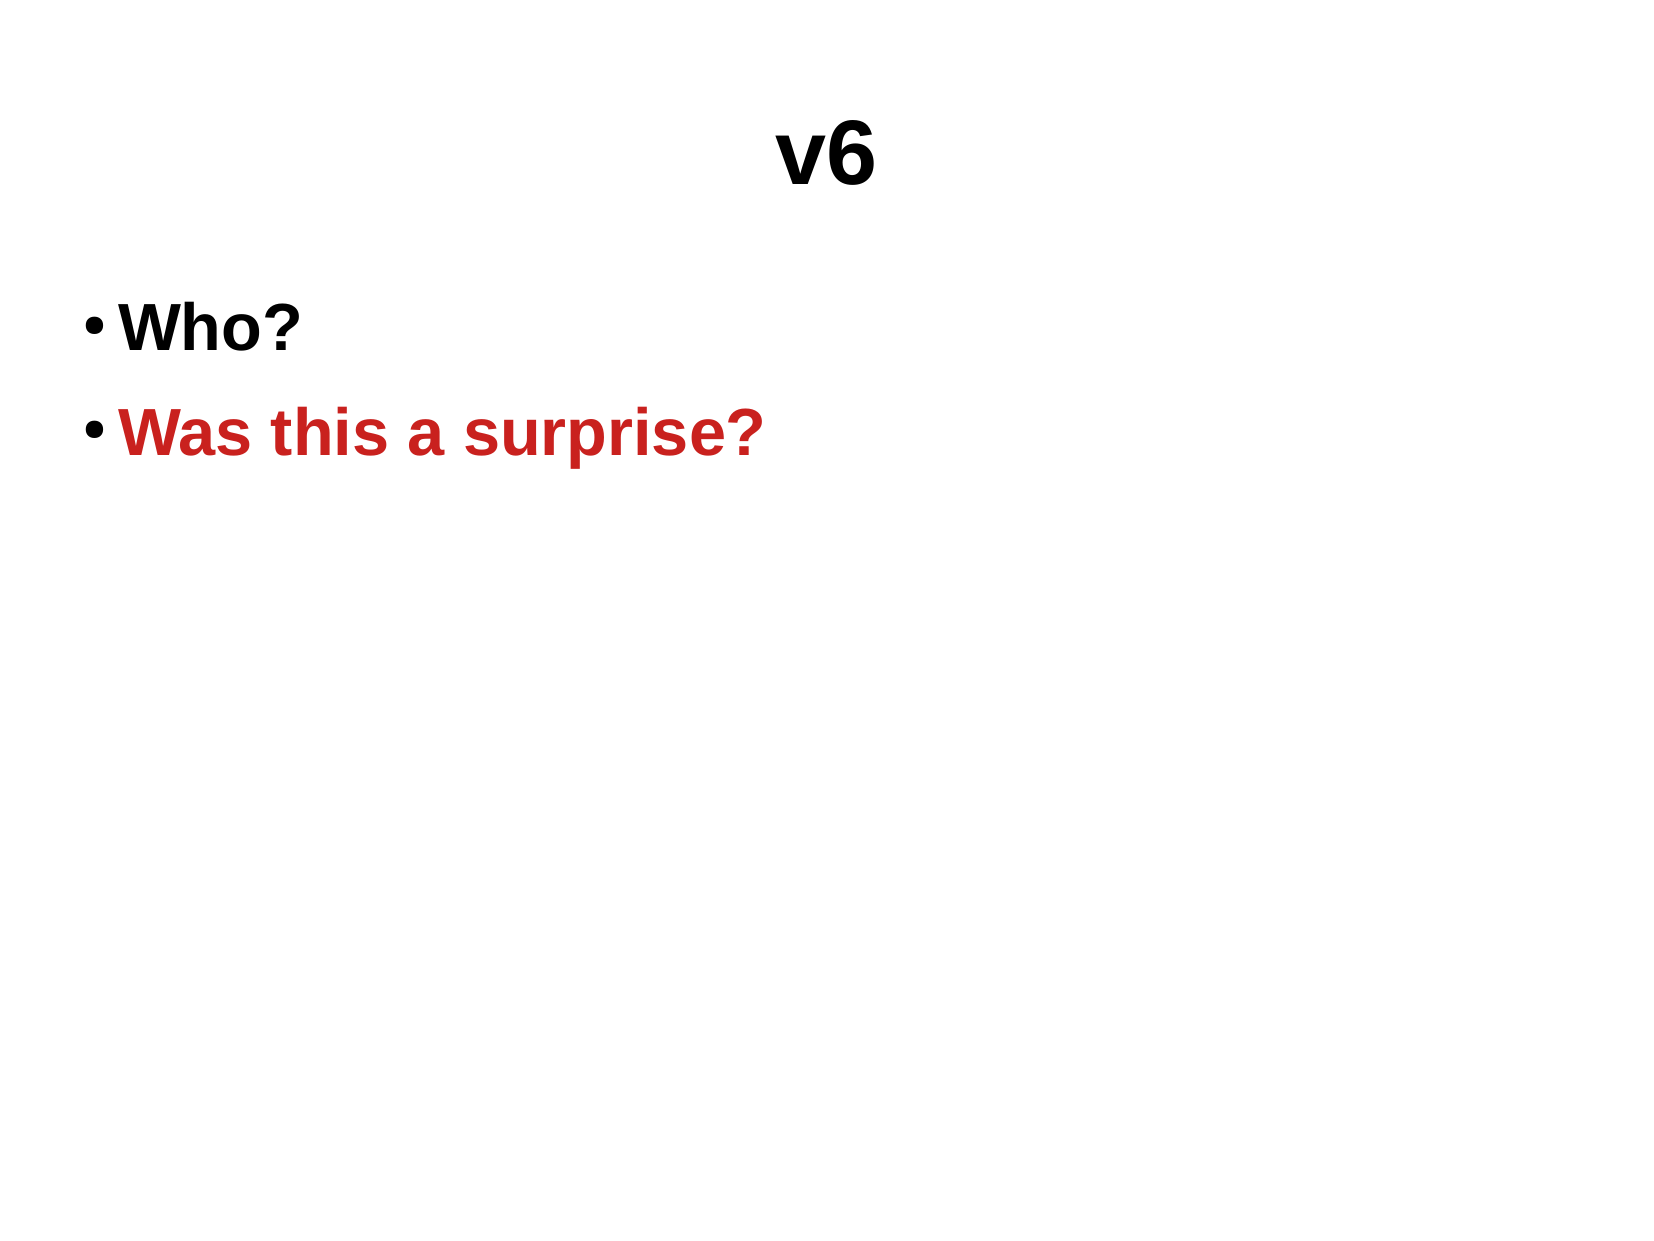

# v6
Who?
Was this a surprise?